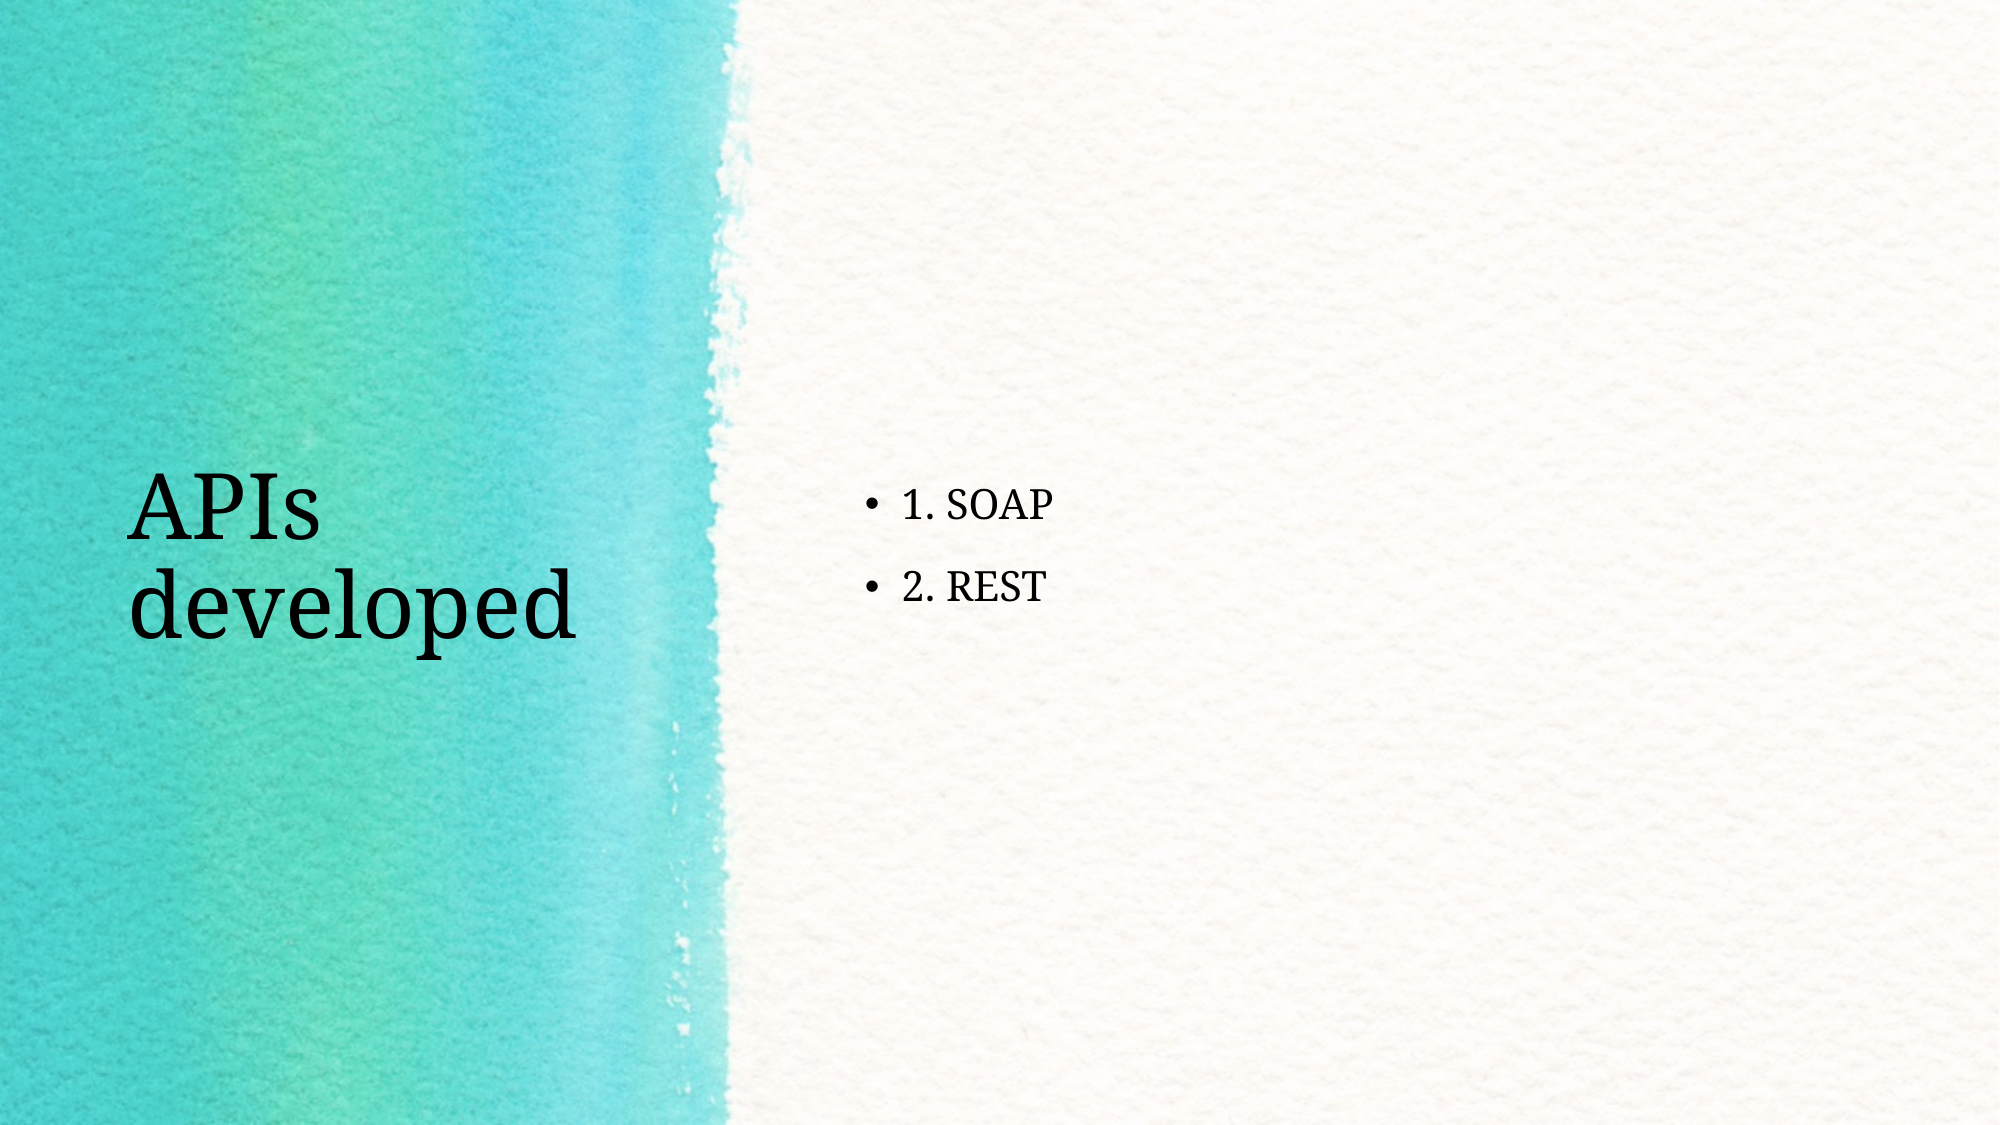

1. SOAP
2. REST
# APIs developed